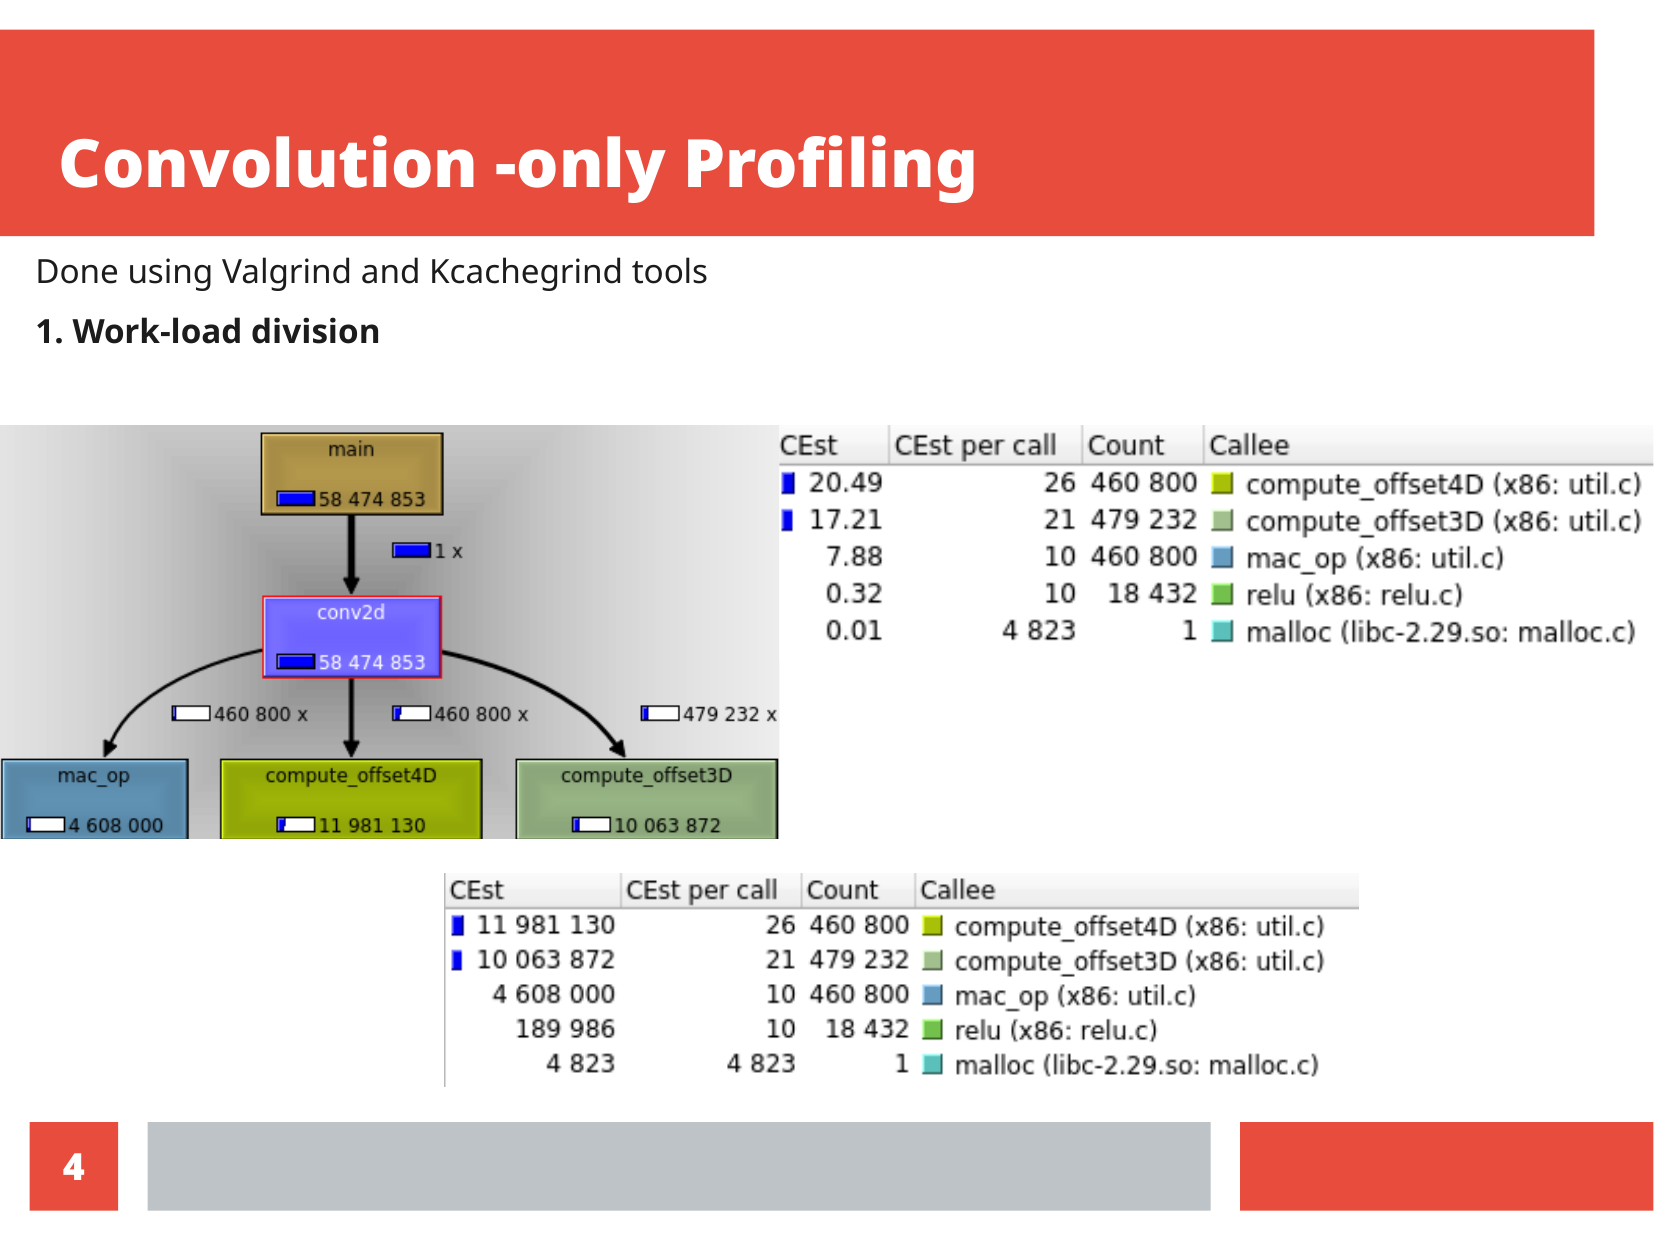

# Convolution -only Profiling
Done using Valgrind and Kcachegrind tools
1. Work-load division
4